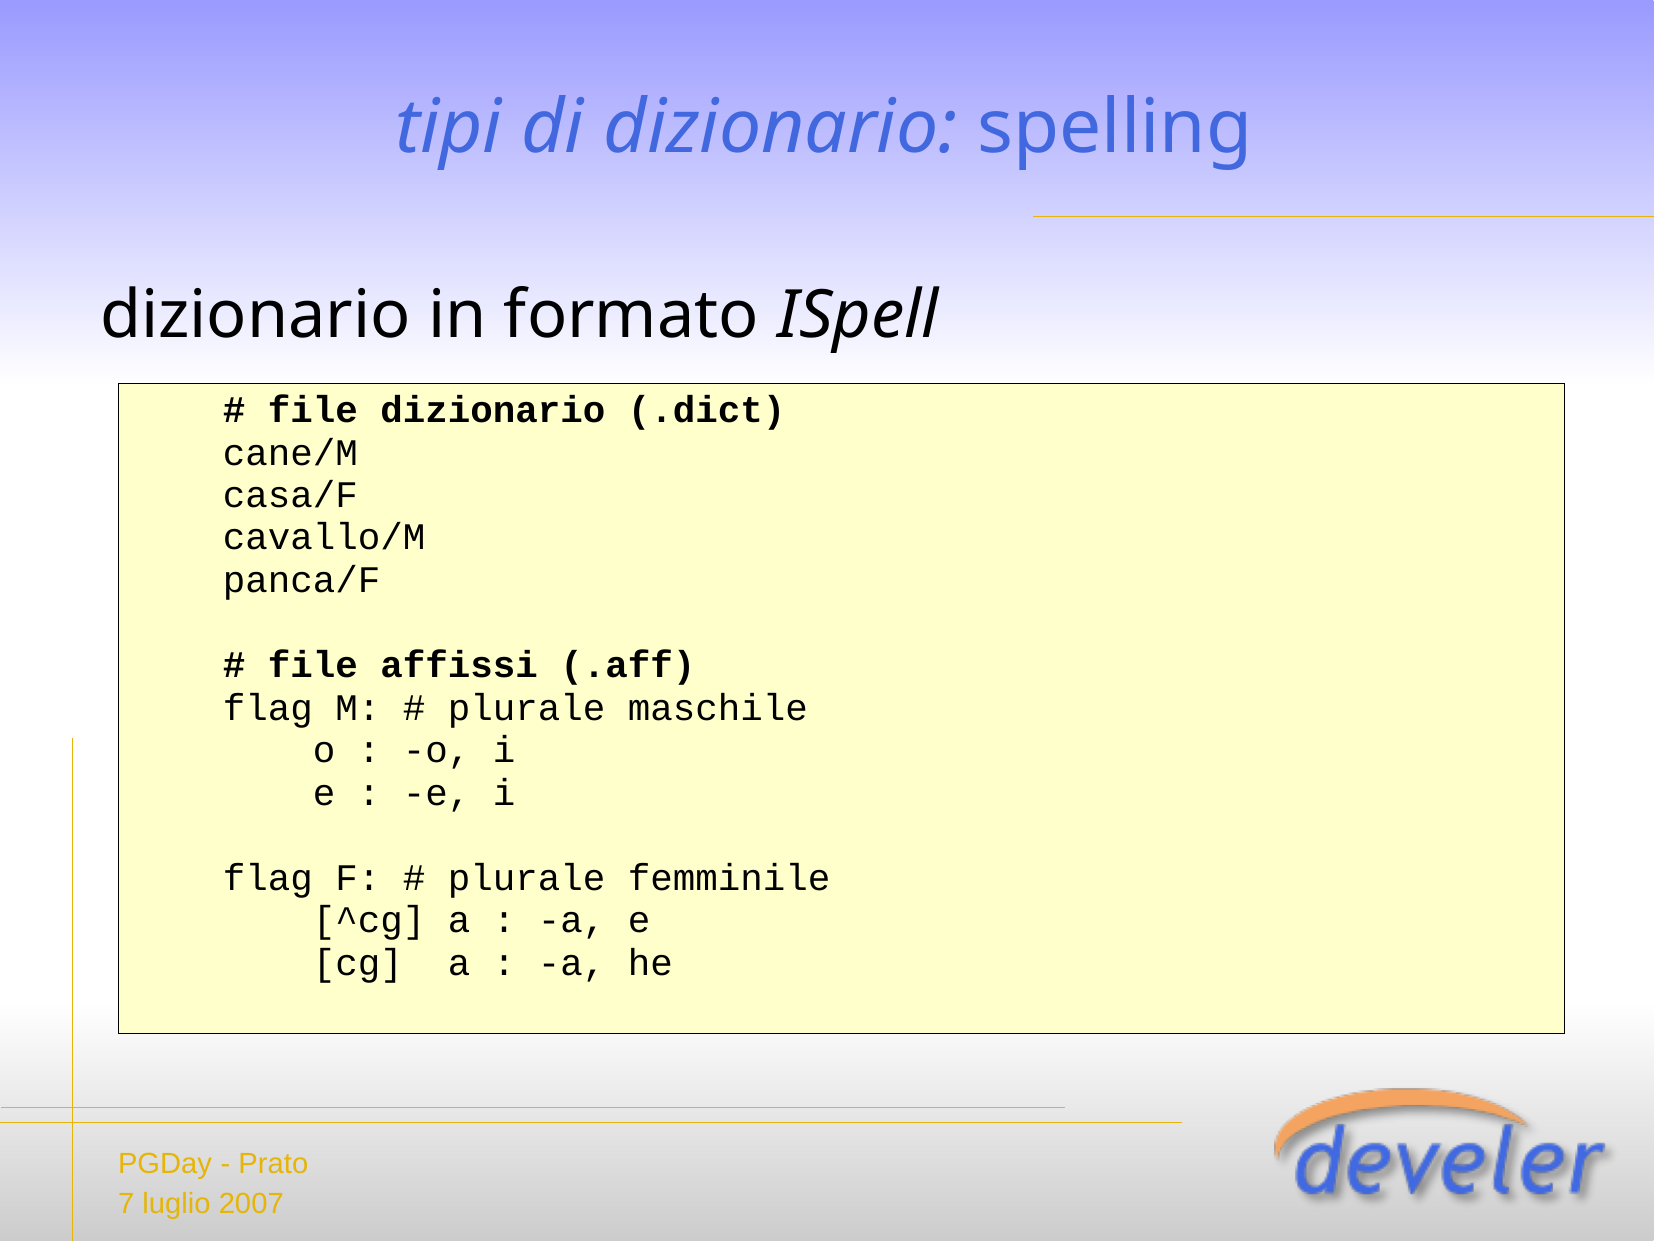

# tipi di dizionario: spelling
dizionario in formato ISpell
 # file dizionario (.dict)
 cane/M
 casa/F
 cavallo/M
 panca/F
 # file affissi (.aff)
 flag M: # plurale maschile
 o : -o, i
 e : -e, i
 flag F: # plurale femminile
 [^cg] a : -a, e
 [cg] a : -a, he
PGDay - Prato
7 luglio 2007